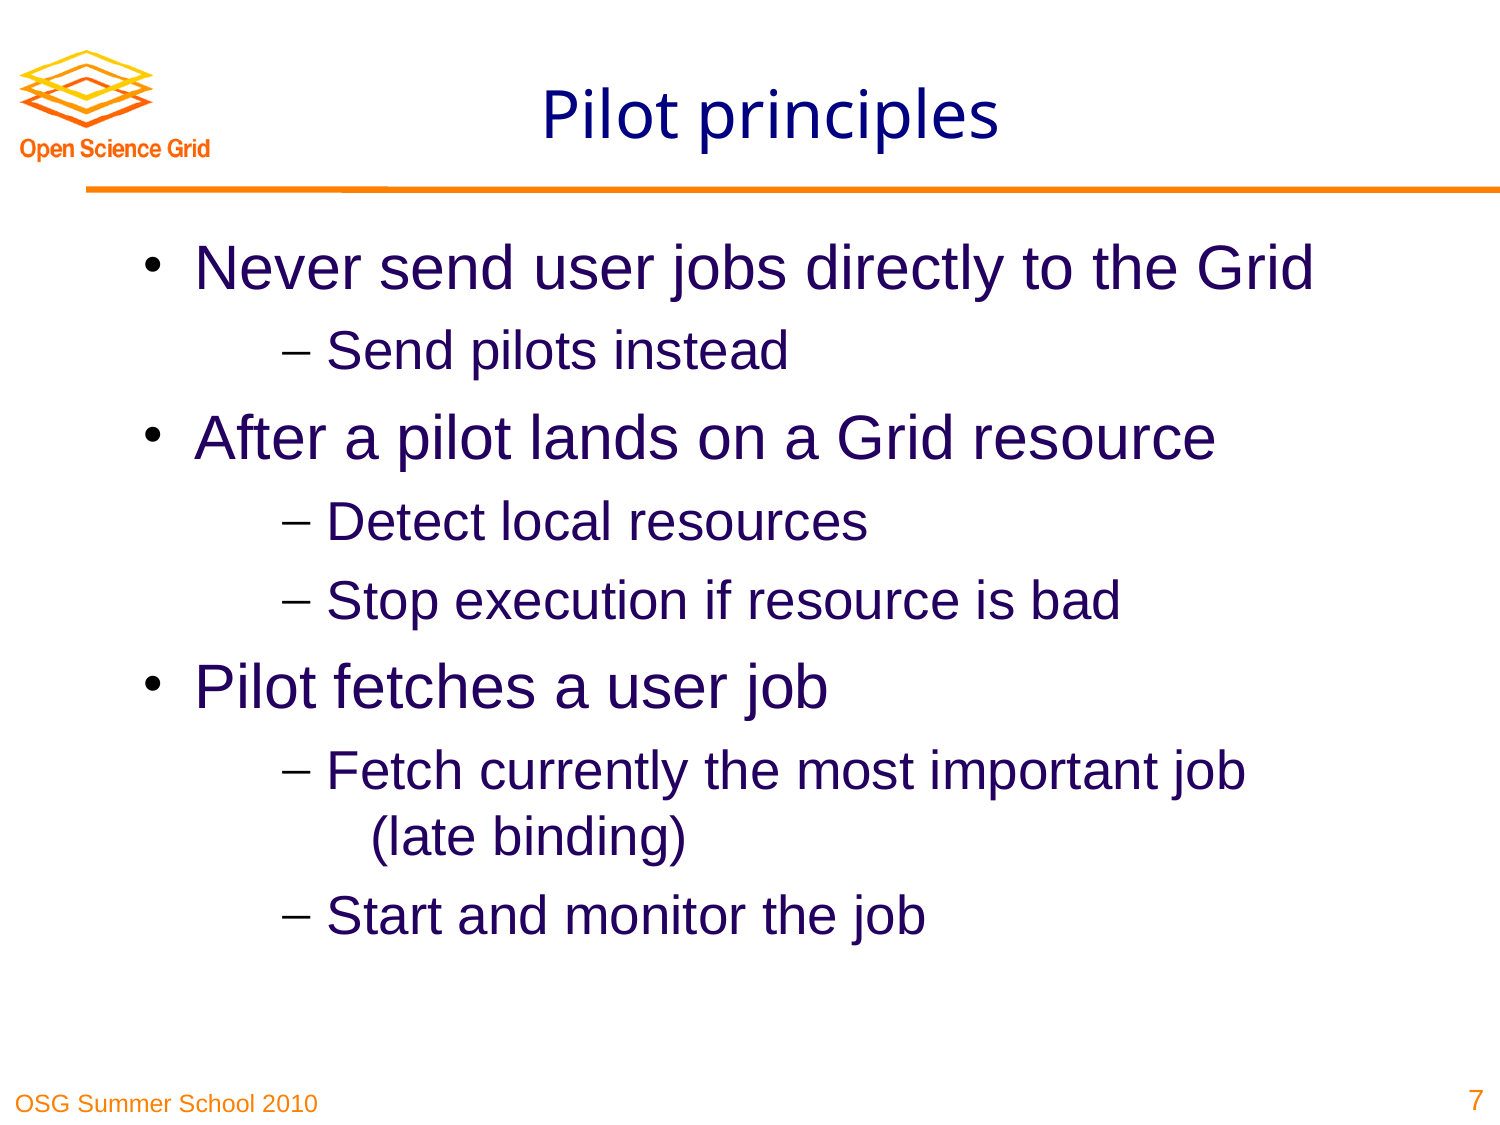

# Pilot principles
Never send user jobs directly to the Grid
Send pilots instead
After a pilot lands on a Grid resource
Detect local resources
Stop execution if resource is bad
Pilot fetches a user job
Fetch currently the most important job
(late binding)
Start and monitor the job
7